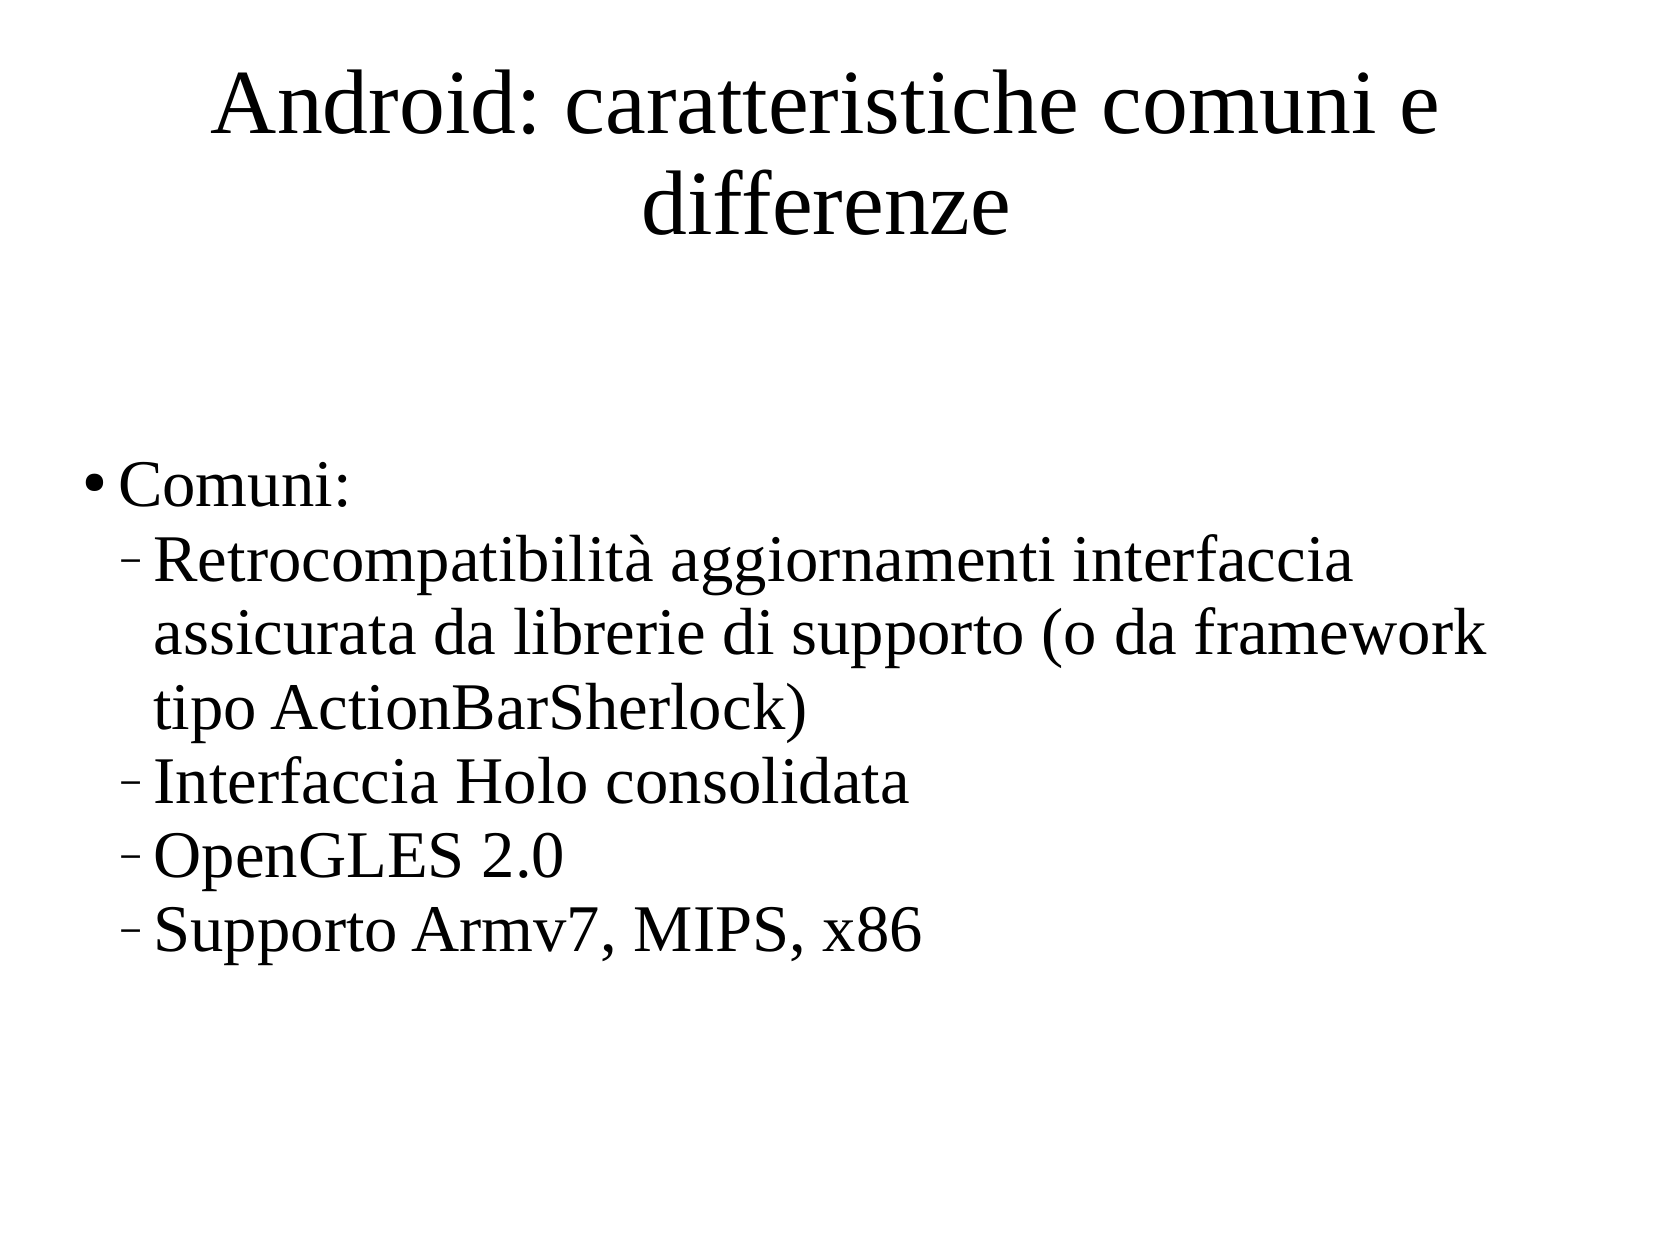

# Android: caratteristiche comuni e differenze
Comuni:
Retrocompatibilità aggiornamenti interfaccia assicurata da librerie di supporto (o da framework tipo ActionBarSherlock)
Interfaccia Holo consolidata
OpenGLES 2.0
Supporto Armv7, MIPS, x86